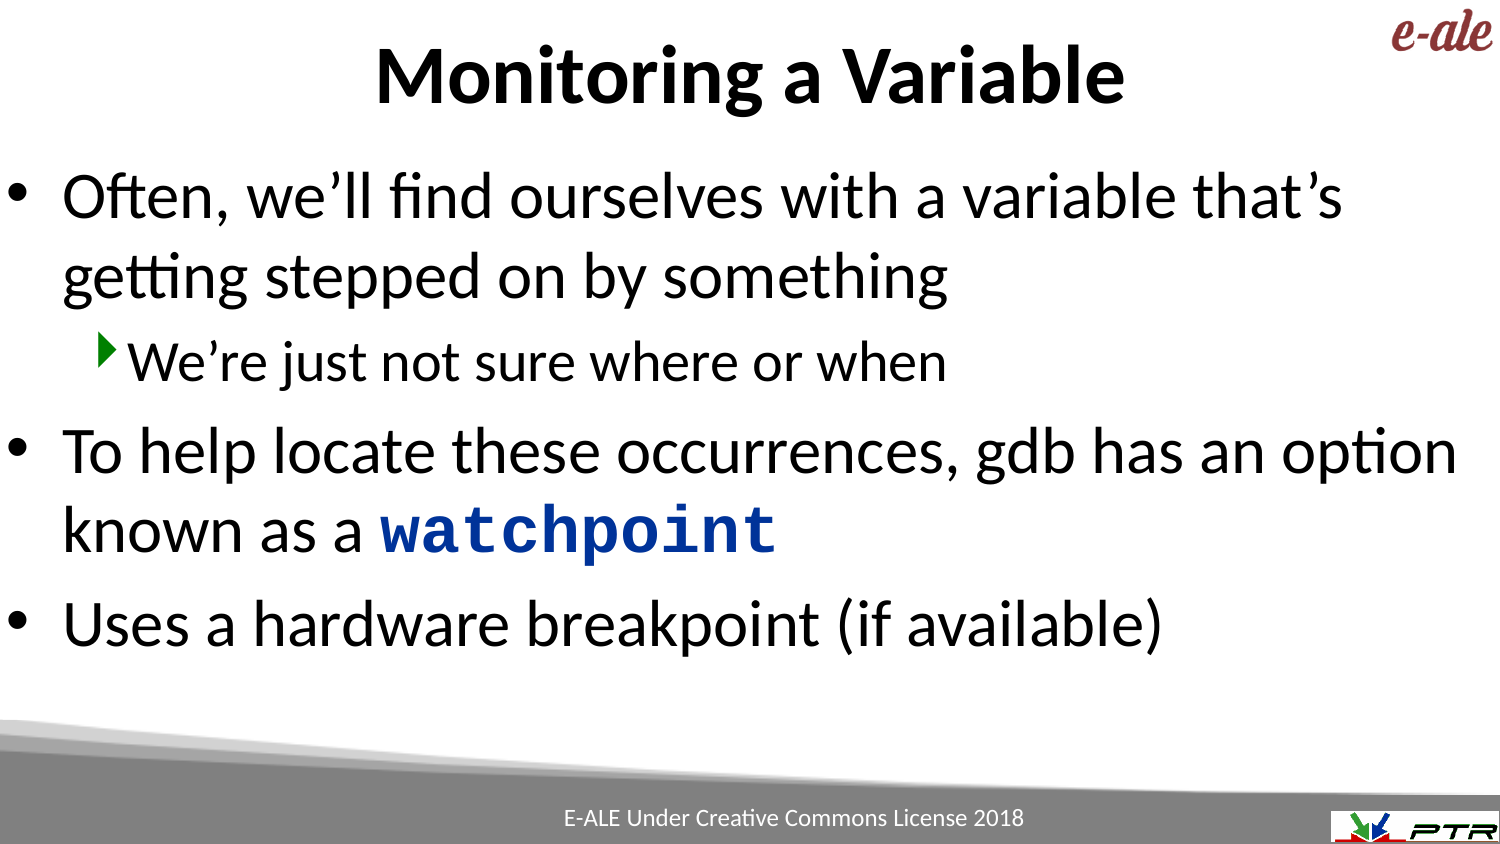

# Monitoring a Variable
Often, we’ll find ourselves with a variable that’s getting stepped on by something
We’re just not sure where or when
To help locate these occurrences, gdb has an option known as a watchpoint
Uses a hardware breakpoint (if available)‏